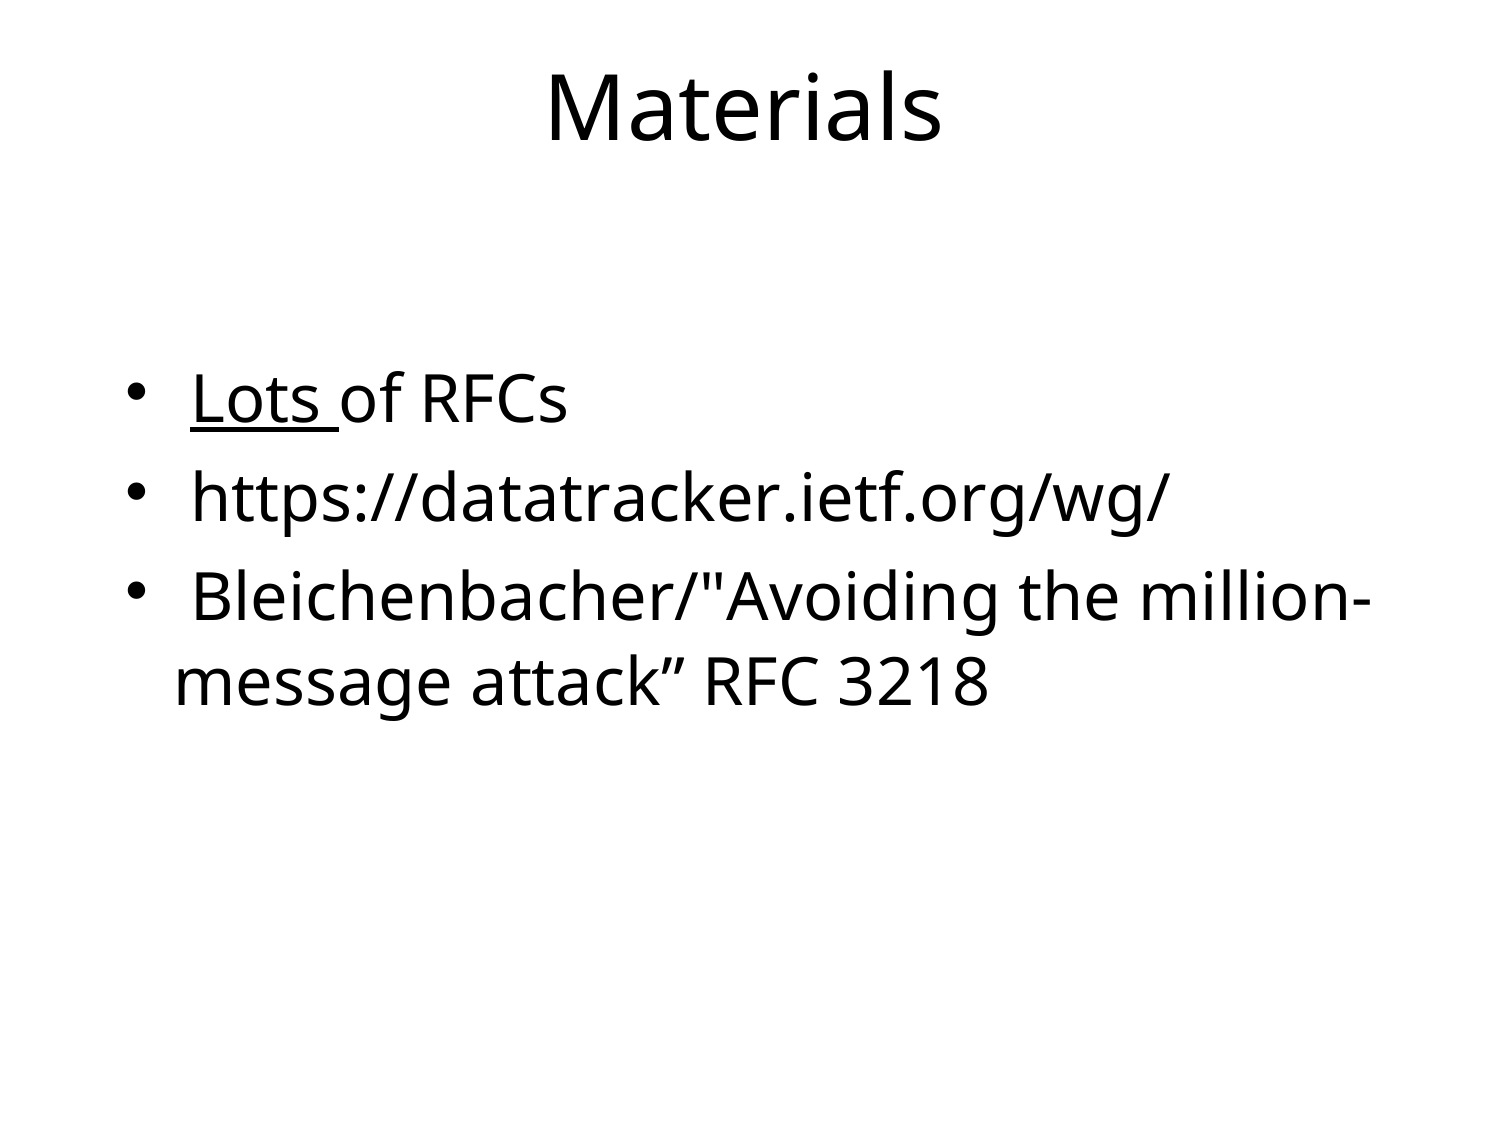

Materials
 Lots of RFCs
 https://datatracker.ietf.org/wg/
 Bleichenbacher/"Avoiding the million-message attack” RFC 3218